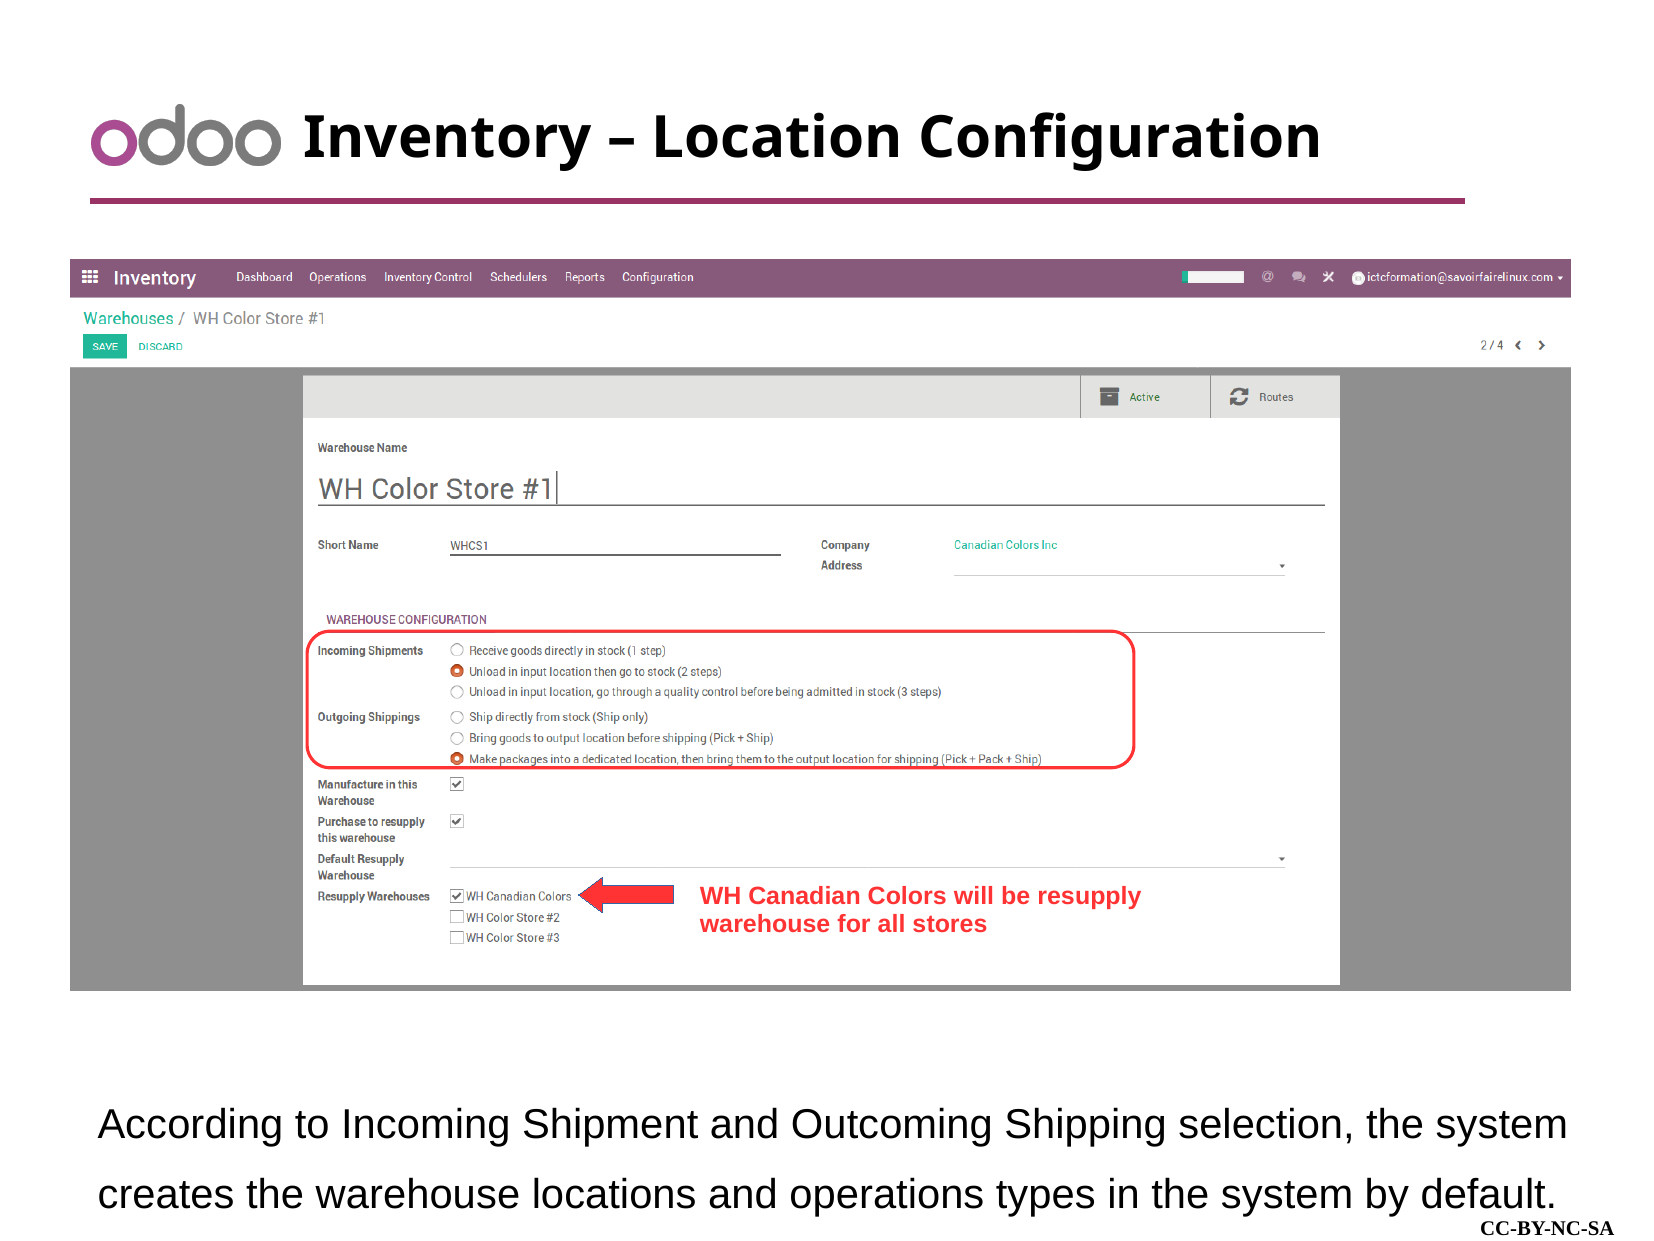

# Inventory – Location Configuration
WH Canadian Colors will be resupply warehouse for all stores
According to Incoming Shipment and Outcoming Shipping selection, the system creates the warehouse locations and operations types in the system by default.